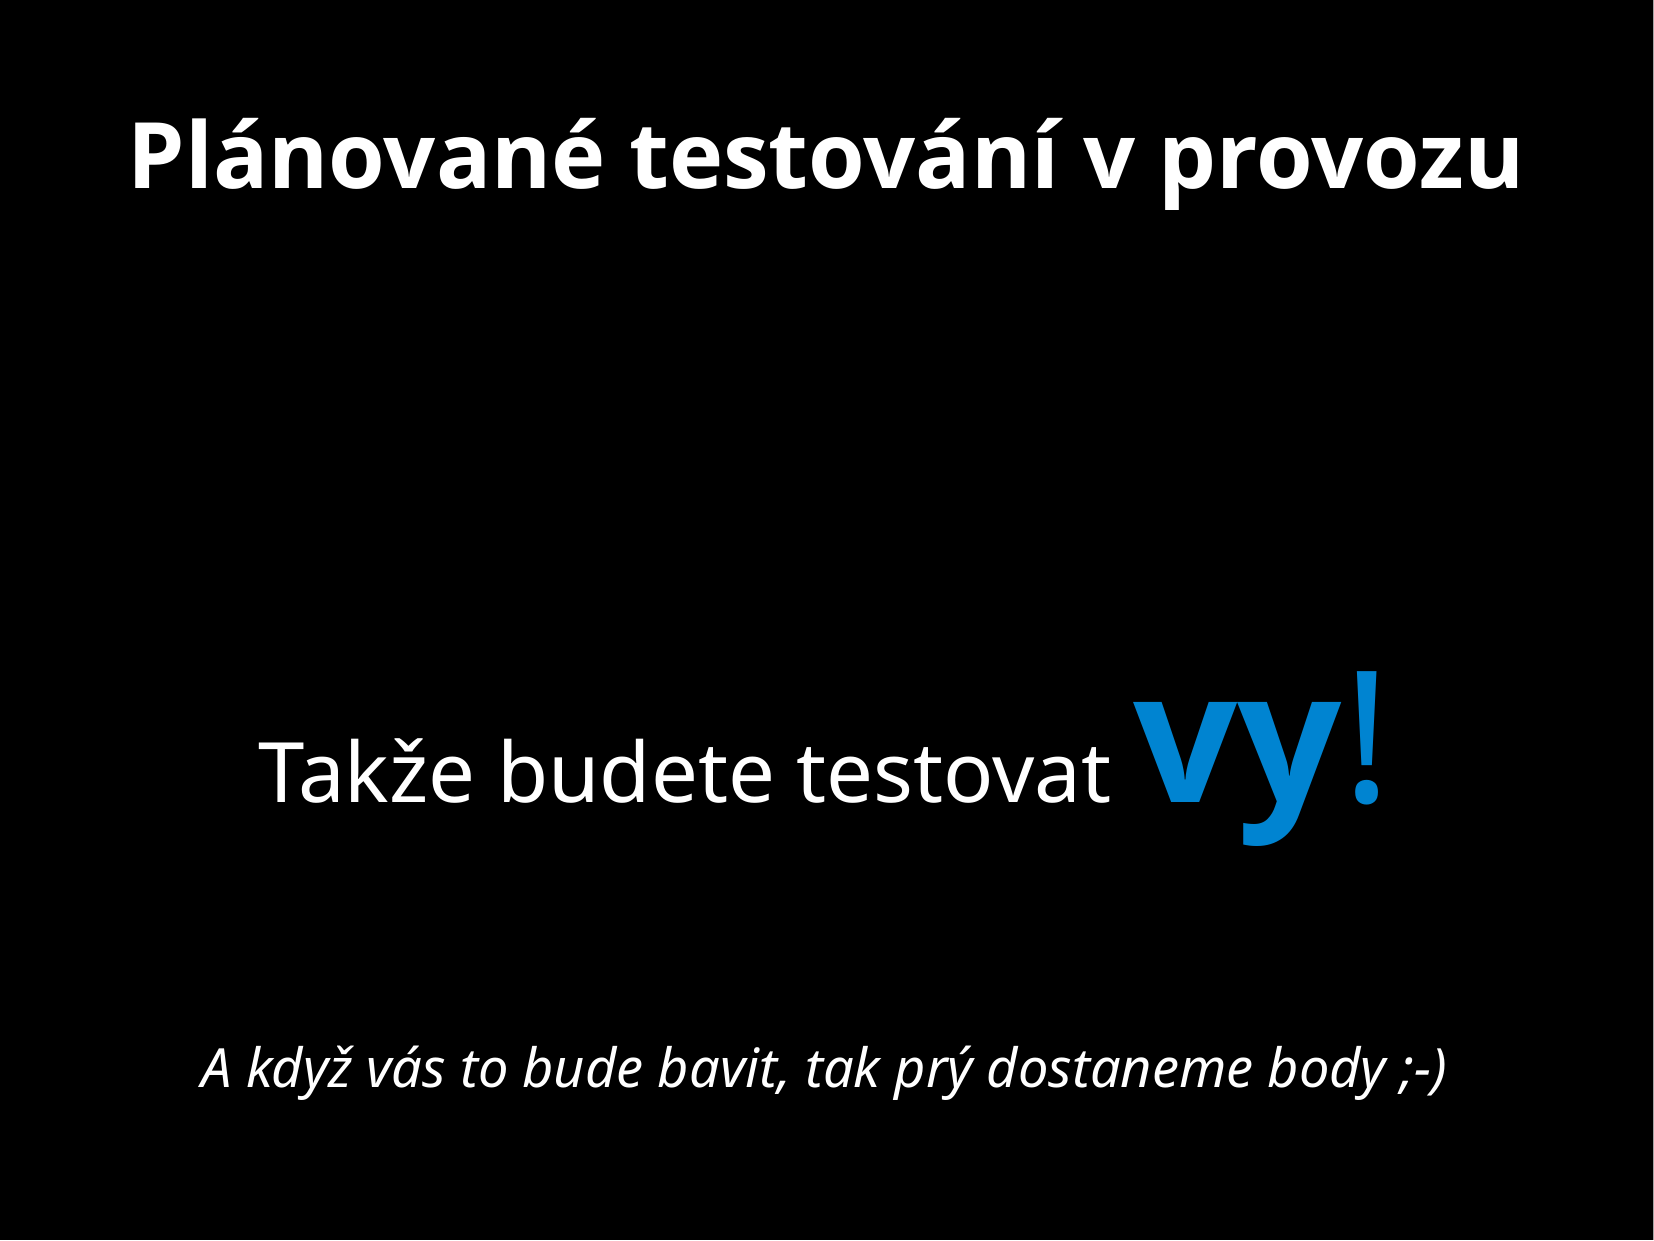

# Plánované testování v provozu
Takže budete testovat vy!
A když vás to bude bavit, tak prý dostaneme body ;-)